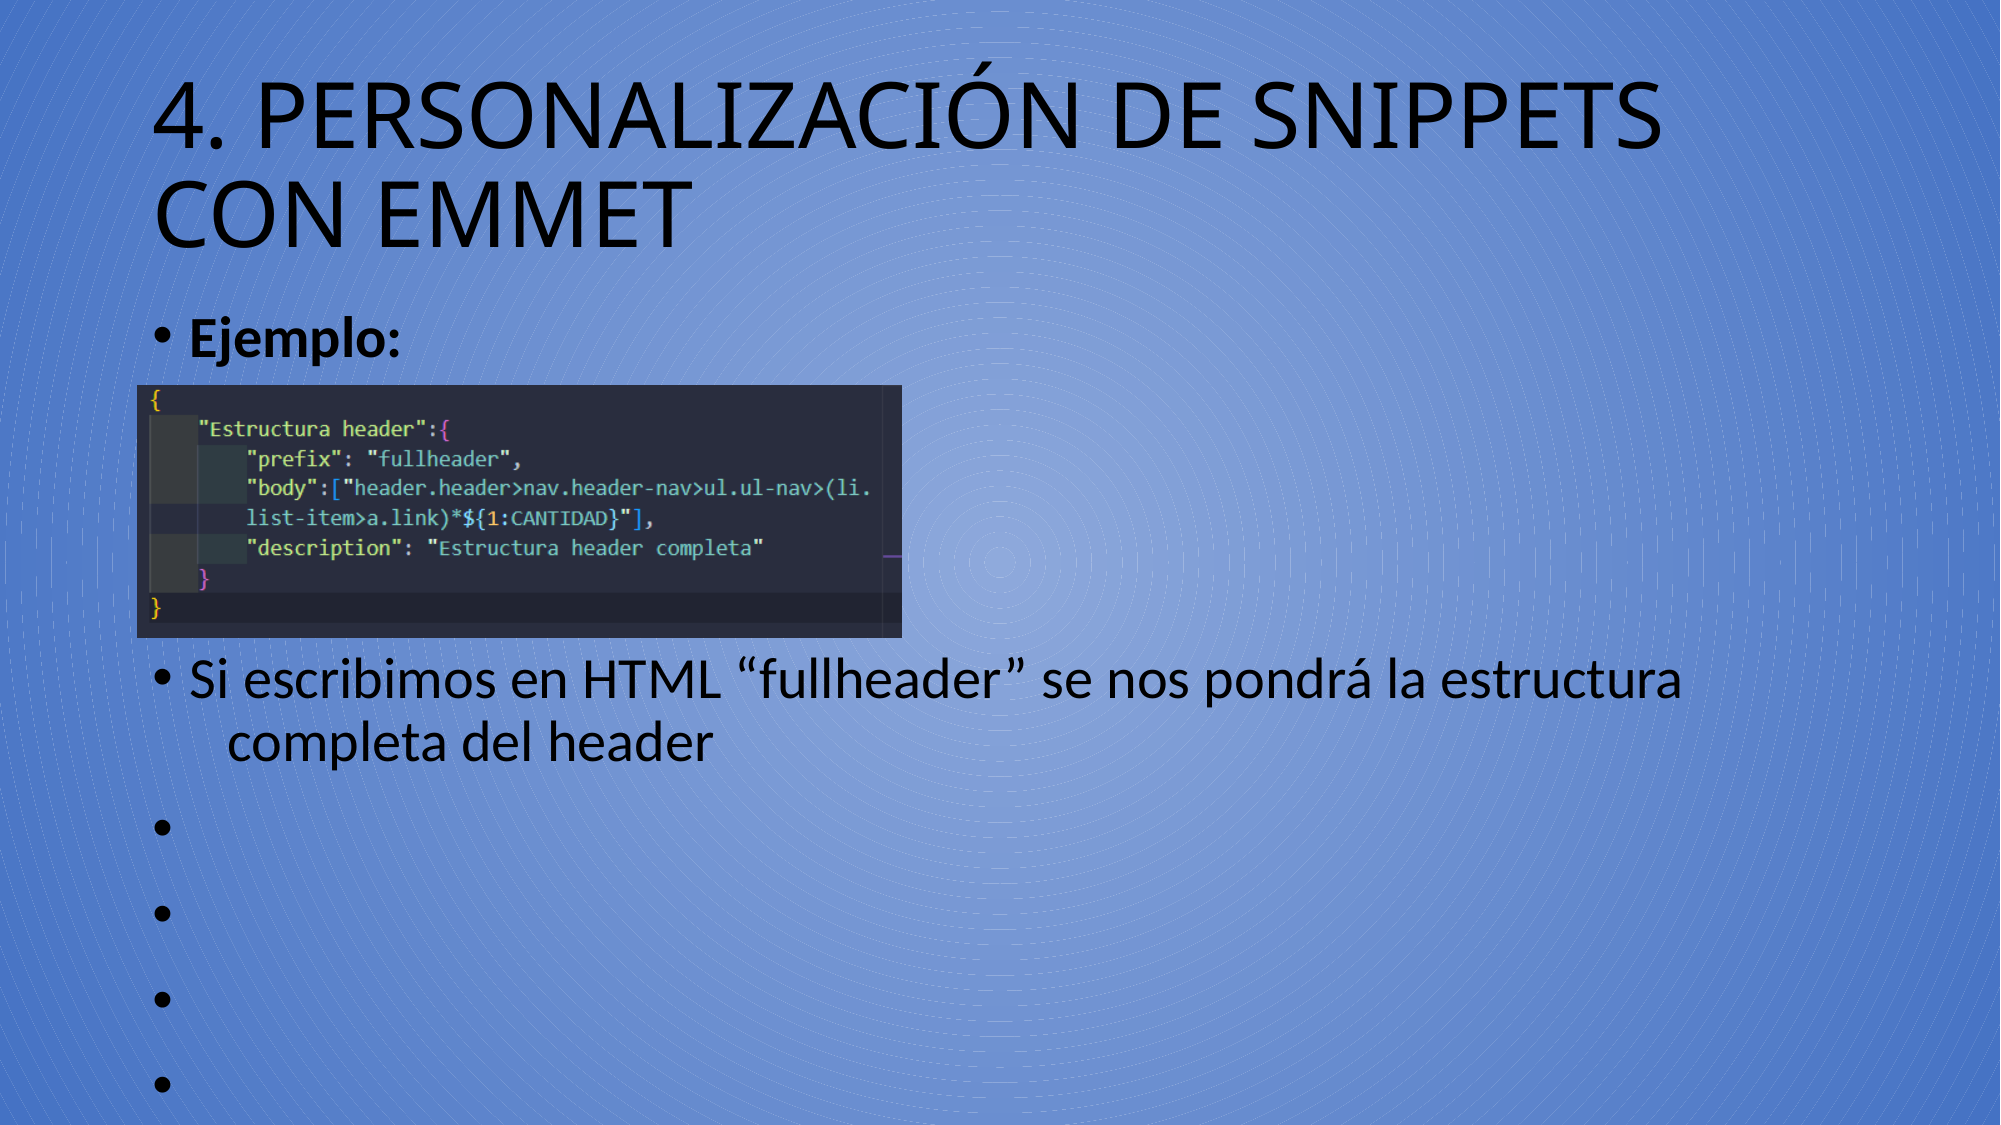

# 4. PERSONALIZACIÓN DE SNIPPETS CON EMMET
Ejemplo:
Si escribimos en HTML “fullheader” se nos pondrá la estructura completa del header